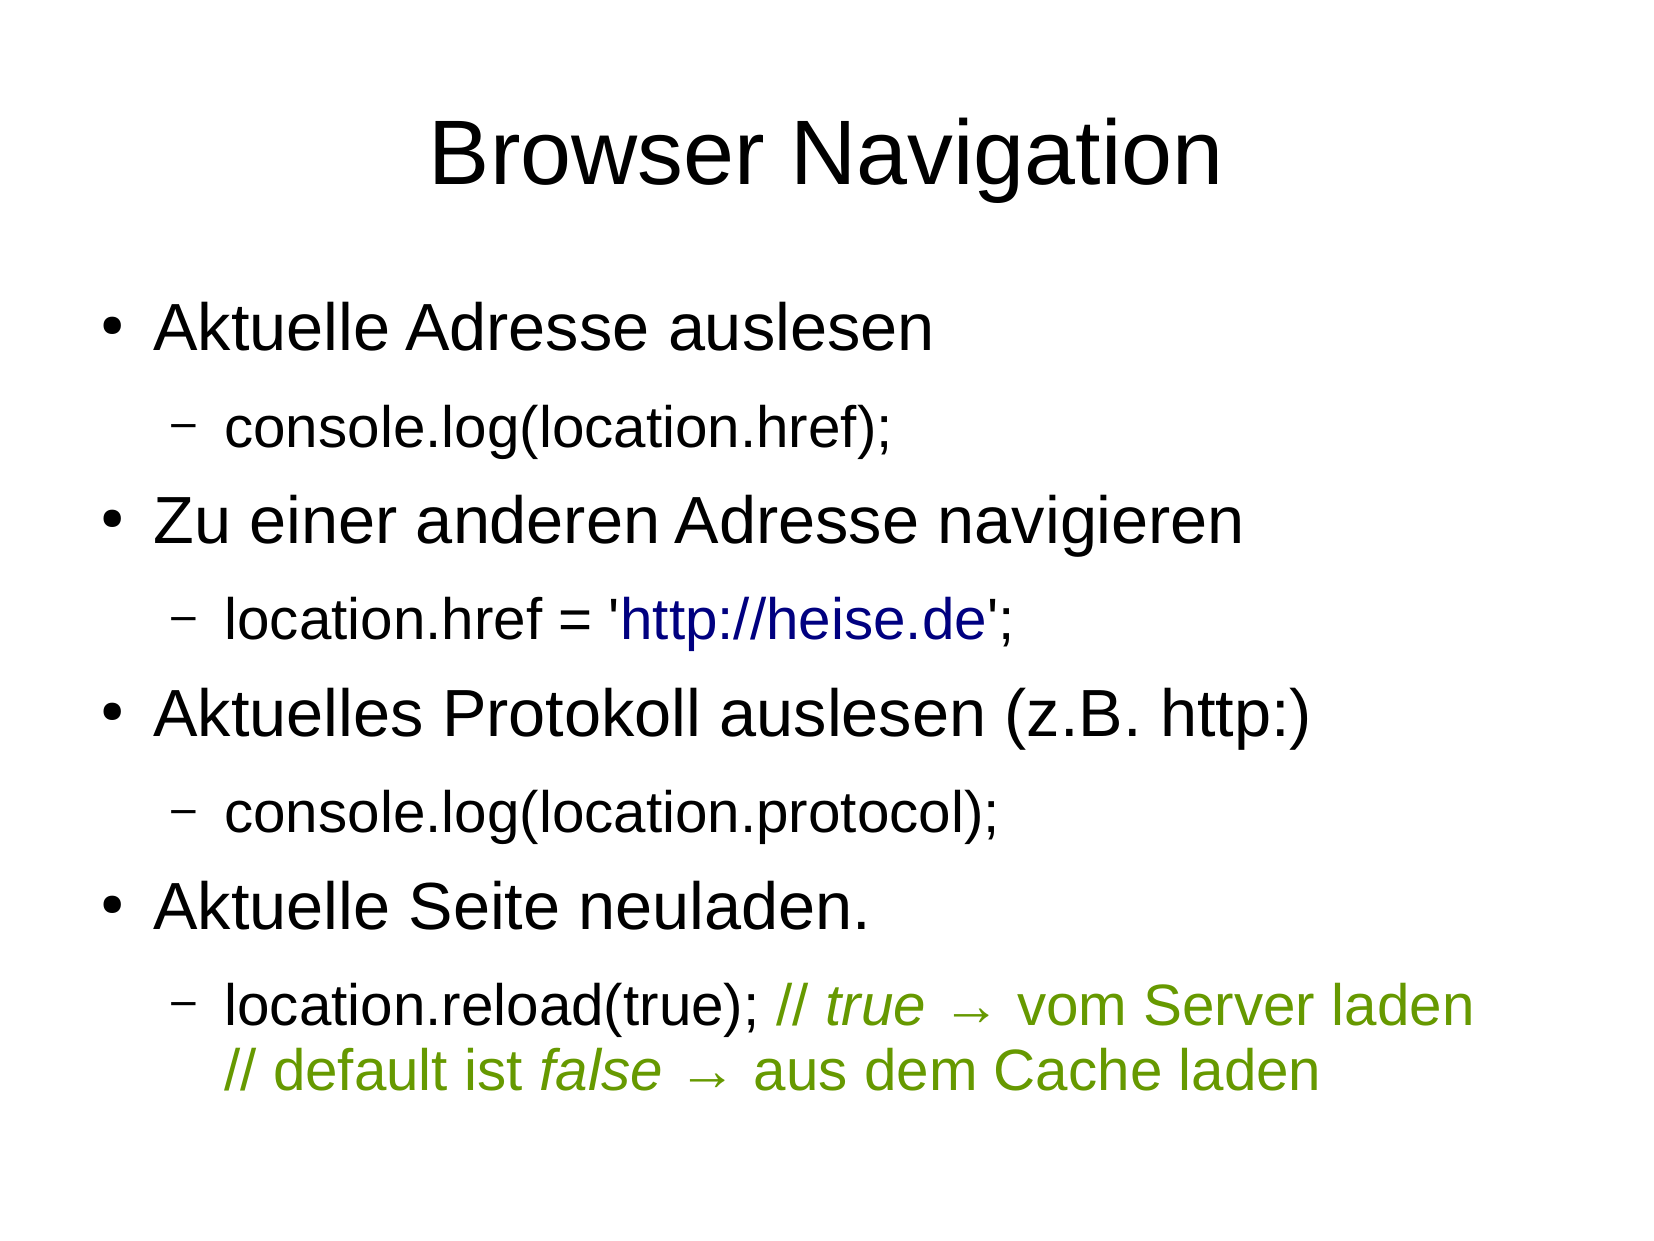

# Browser Navigation
Aktuelle Adresse auslesen
console.log(location.href);
Zu einer anderen Adresse navigieren
location.href = 'http://heise.de';
Aktuelles Protokoll auslesen (z.B. http:)
console.log(location.protocol);
Aktuelle Seite neuladen.
location.reload(true); // true → vom Server laden
// default ist false → aus dem Cache laden